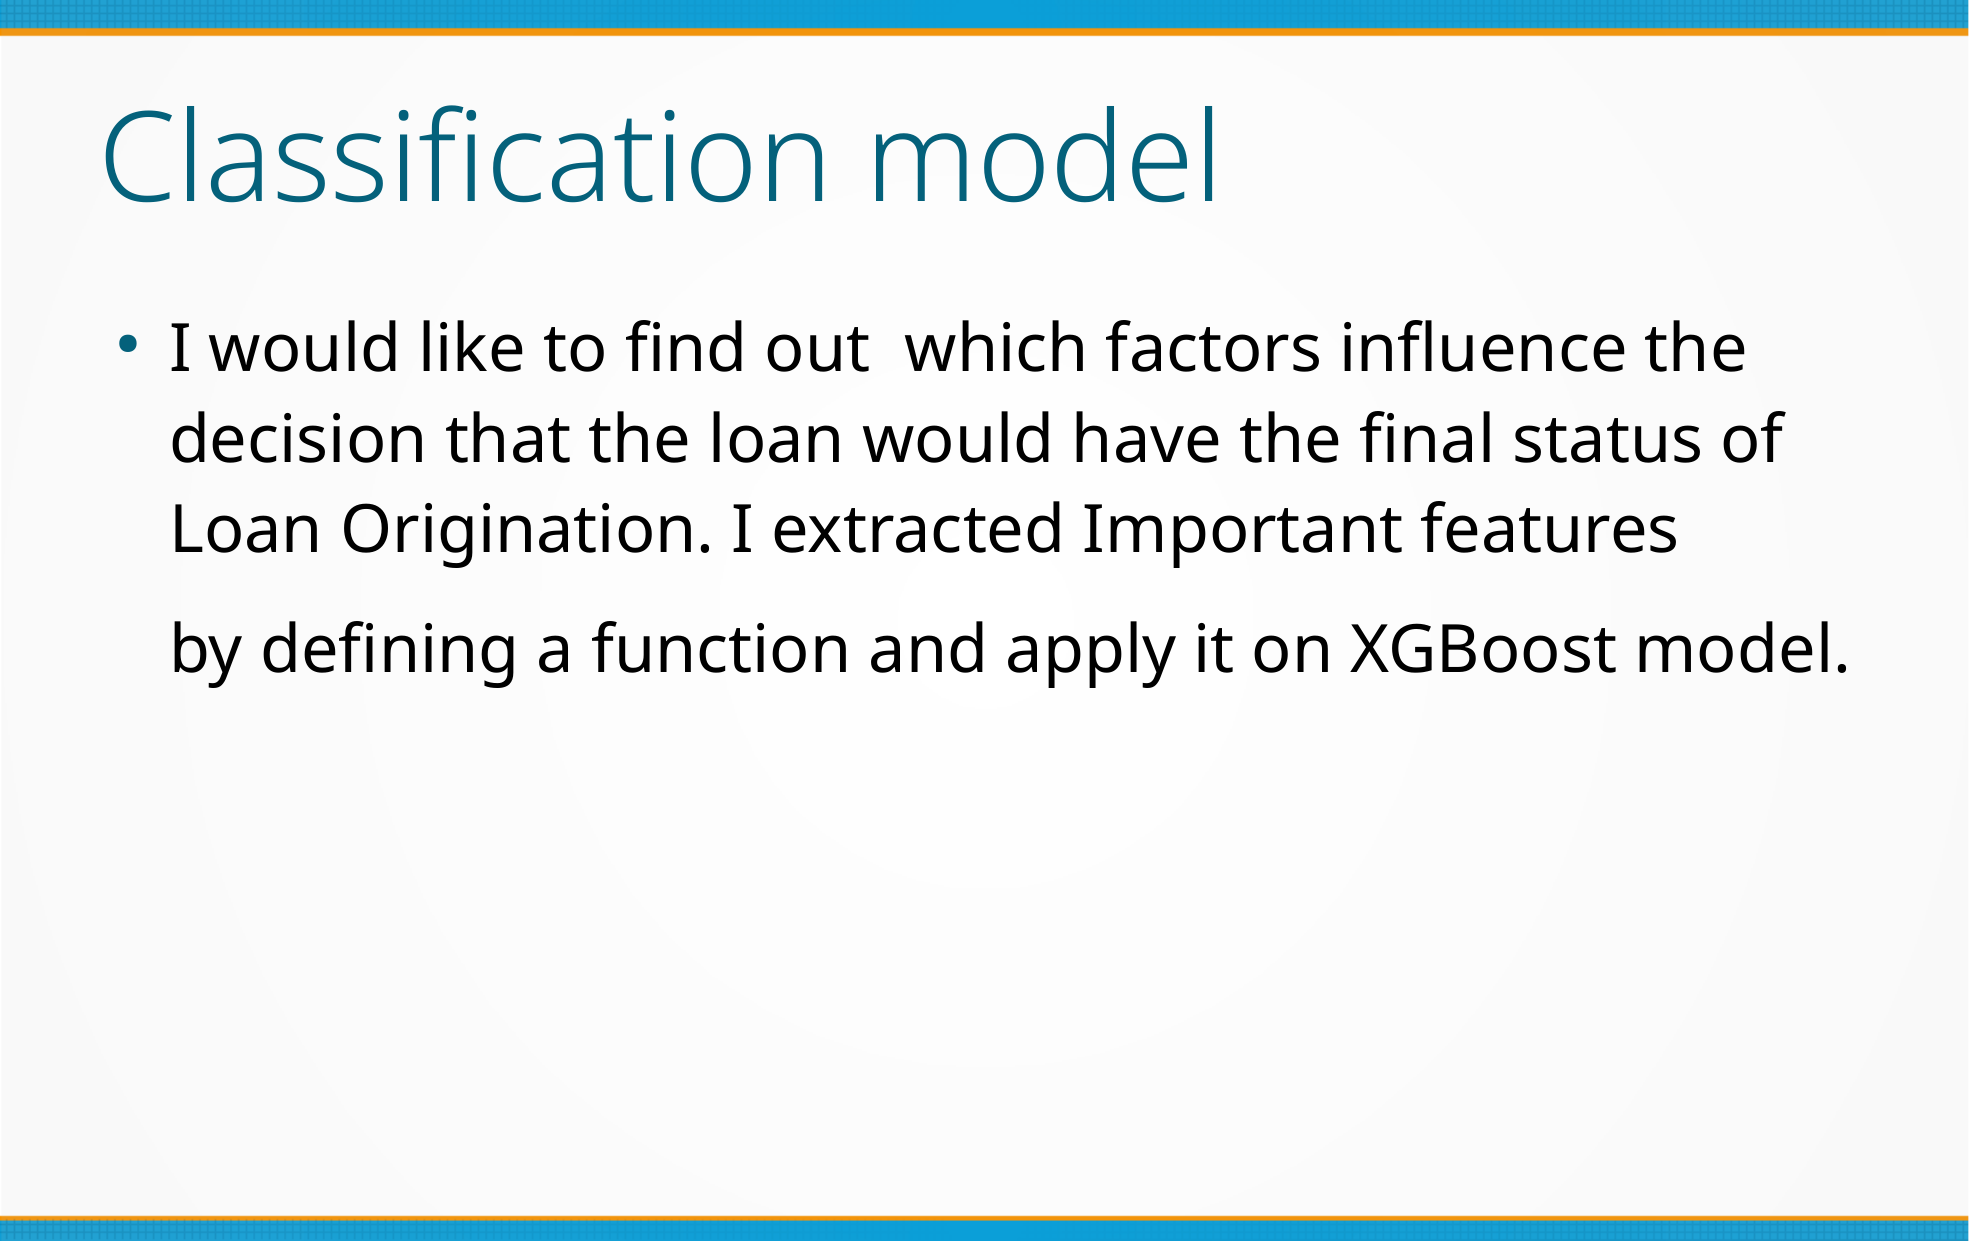

# Classification model
I would like to find out which factors influence the decision that the loan would have the final status of Loan Origination. I extracted Important features
by defining a function and apply it on XGBoost model.